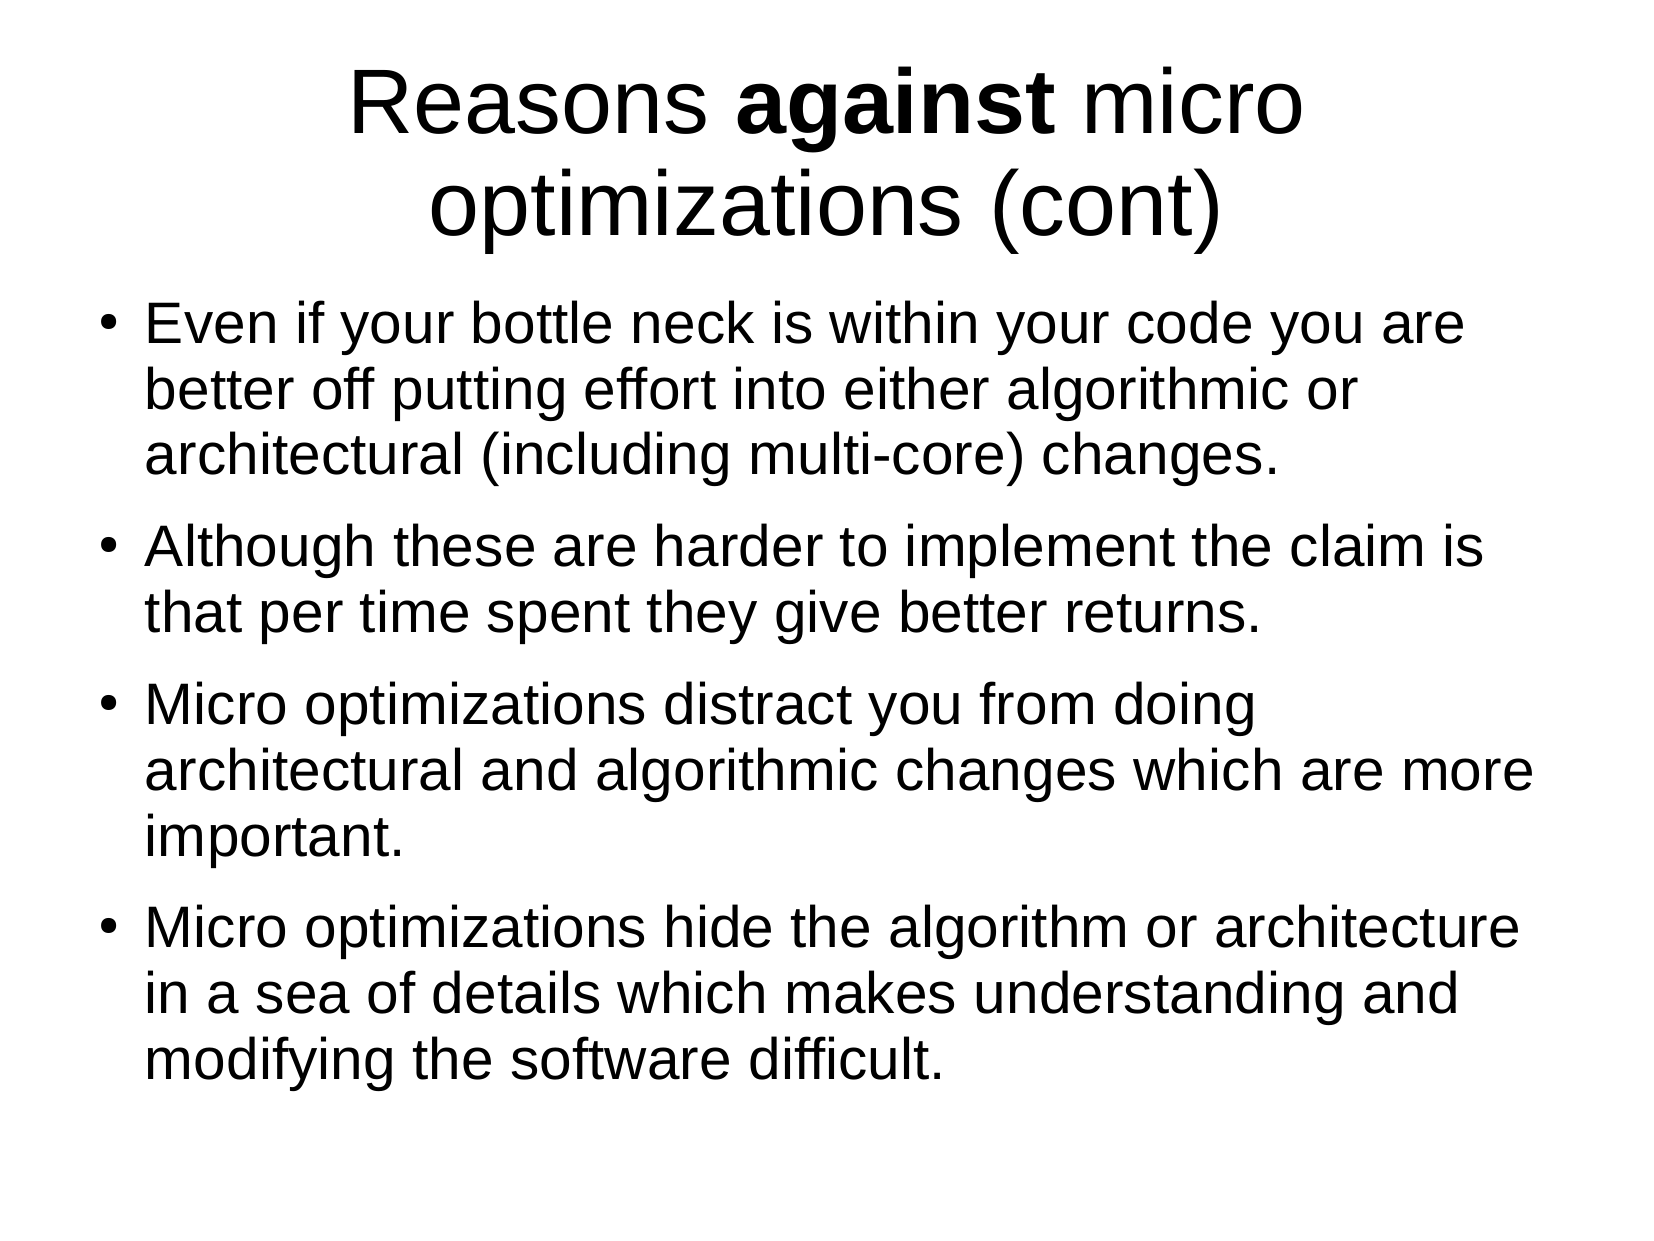

# Reasons against micro optimizations (cont)
Even if your bottle neck is within your code you are better off putting effort into either algorithmic or architectural (including multi-core) changes.
Although these are harder to implement the claim is that per time spent they give better returns.
Micro optimizations distract you from doing architectural and algorithmic changes which are more important.
Micro optimizations hide the algorithm or architecture in a sea of details which makes understanding and modifying the software difficult.